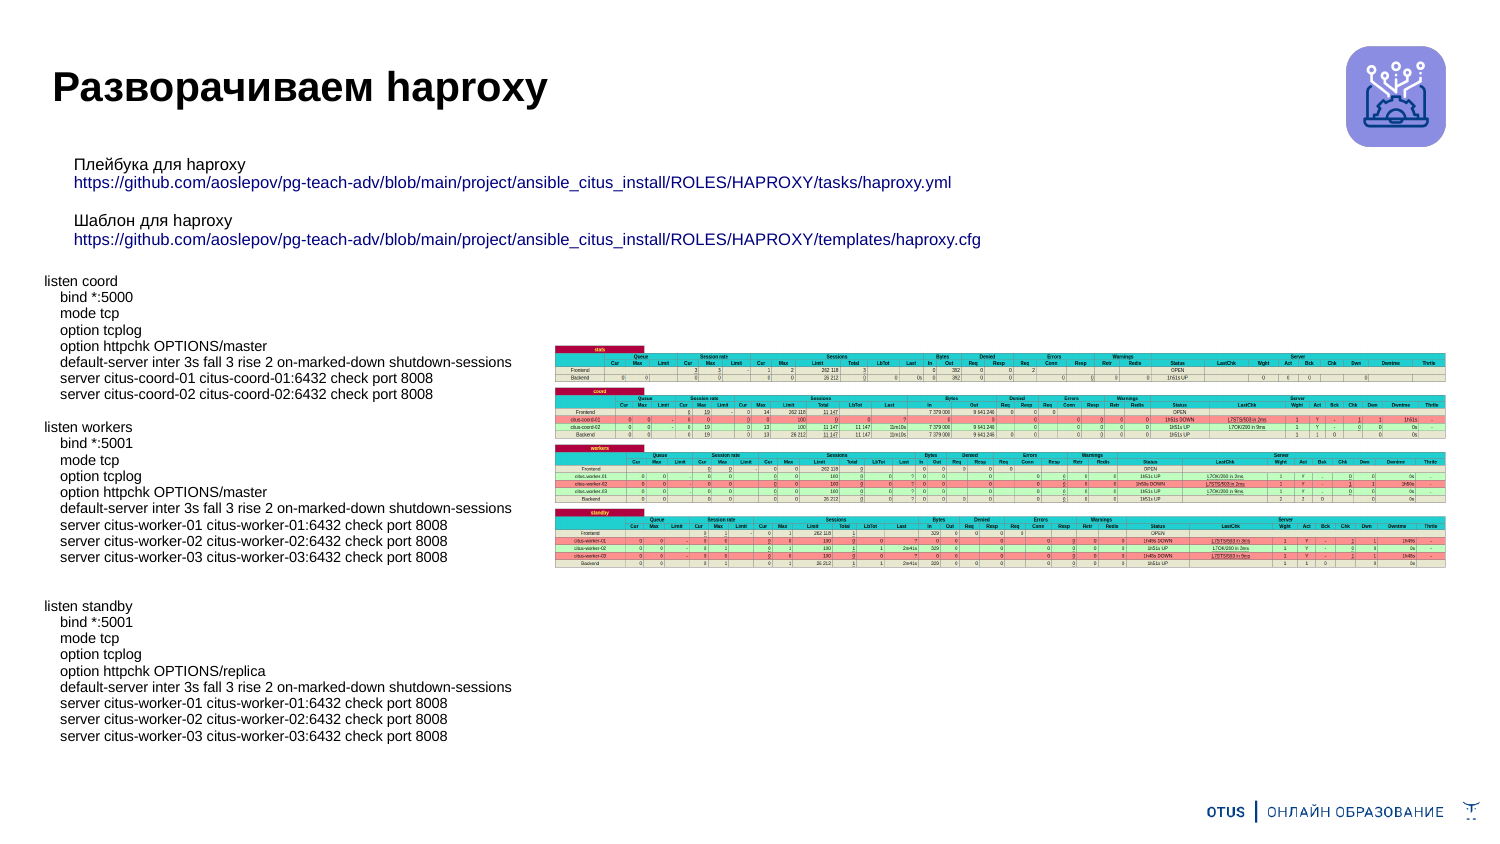

Разворачиваем haproxy
Плейбука для haproxy
https://github.com/aoslepov/pg-teach-adv/blob/main/project/ansible_citus_install/ROLES/HAPROXY/tasks/haproxy.yml
Шаблон для haproxy
https://github.com/aoslepov/pg-teach-adv/blob/main/project/ansible_citus_install/ROLES/HAPROXY/templates/haproxy.cfg
listen coord
 bind *:5000
 mode tcp
 option tcplog
 option httpchk OPTIONS/master
 default-server inter 3s fall 3 rise 2 on-marked-down shutdown-sessions
 server citus-coord-01 citus-coord-01:6432 check port 8008
 server citus-coord-02 citus-coord-02:6432 check port 8008
listen workers
 bind *:5001
 mode tcp
 option tcplog
 option httpchk OPTIONS/master
 default-server inter 3s fall 3 rise 2 on-marked-down shutdown-sessions
 server citus-worker-01 citus-worker-01:6432 check port 8008
 server citus-worker-02 citus-worker-02:6432 check port 8008
 server citus-worker-03 citus-worker-03:6432 check port 8008
listen standby
 bind *:5001
 mode tcp
 option tcplog
 option httpchk OPTIONS/replica
 default-server inter 3s fall 3 rise 2 on-marked-down shutdown-sessions
 server citus-worker-01 citus-worker-01:6432 check port 8008
 server citus-worker-02 citus-worker-02:6432 check port 8008
 server citus-worker-03 citus-worker-03:6432 check port 8008